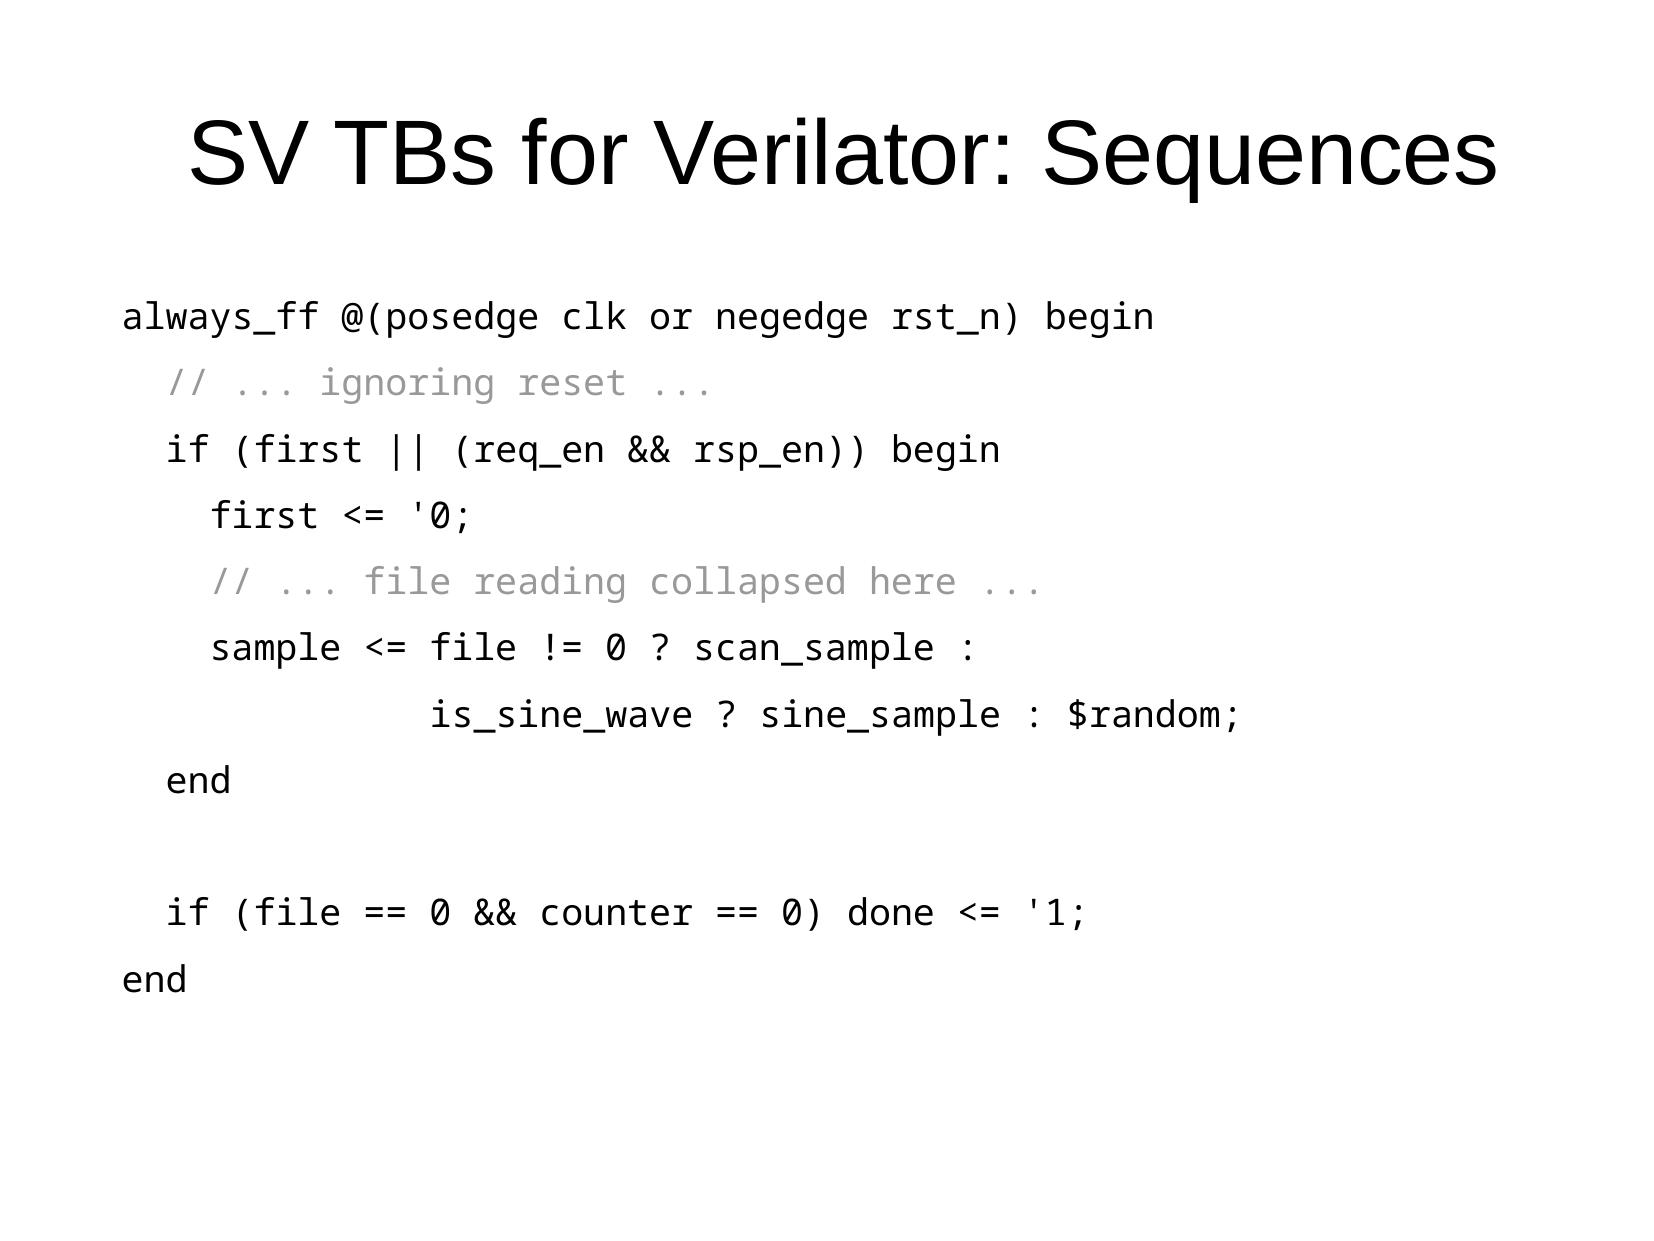

# SV TBs for Verilator: Sequences
always_ff @(posedge clk or negedge rst_n) begin
 // ... ignoring reset ...
 if (first || (req_en && rsp_en)) begin
 first <= '0;
 // ... file reading collapsed here ...
 sample <= file != 0 ? scan_sample :
 is_sine_wave ? sine_sample : $random;
 end
 if (file == 0 && counter == 0) done <= '1;
end